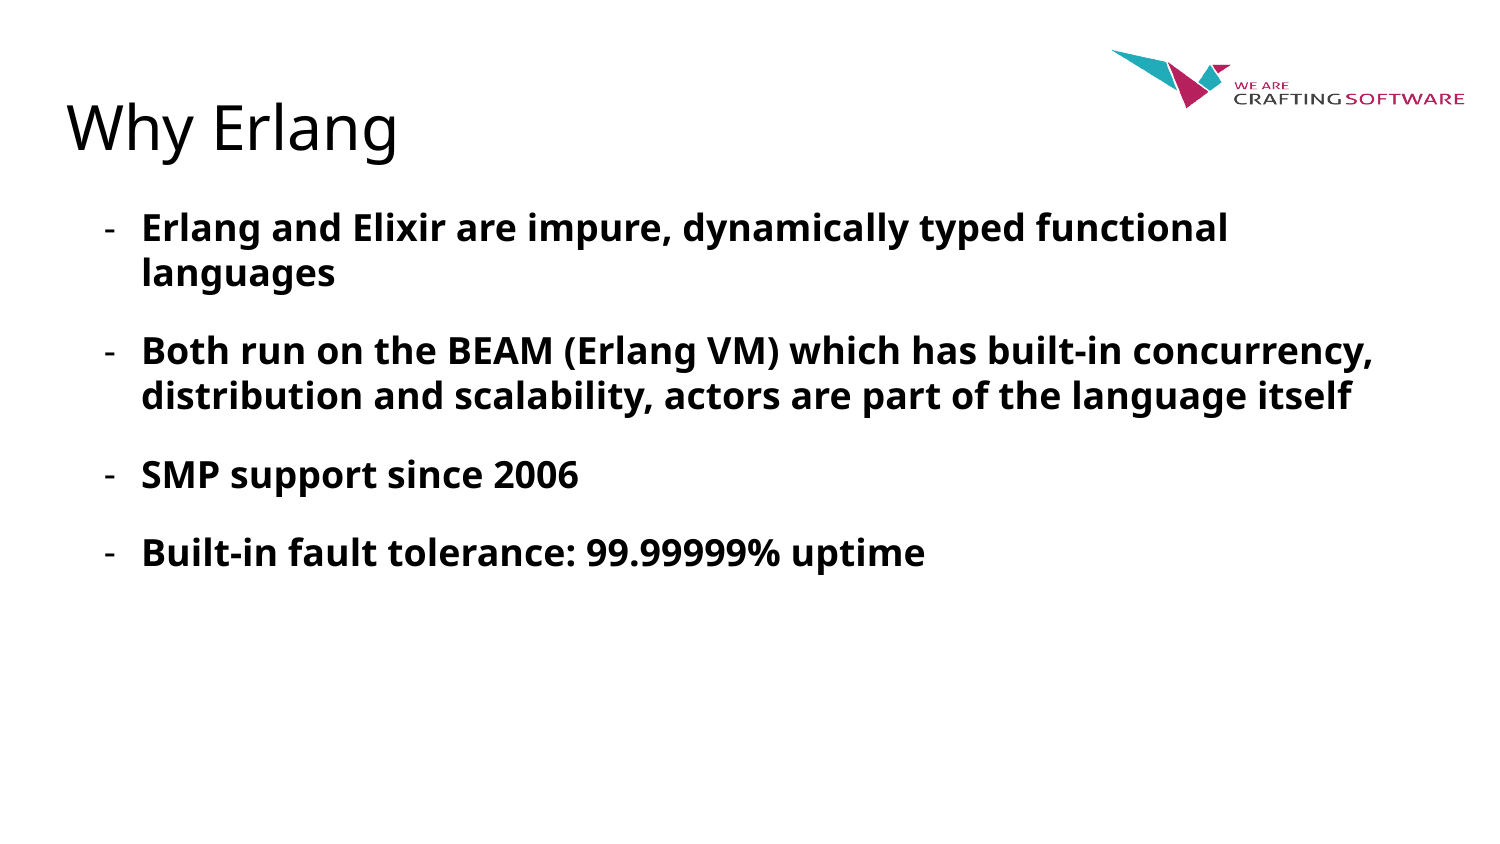

# Why Erlang
Erlang and Elixir are impure, dynamically typed functional languages
Both run on the BEAM (Erlang VM) which has built-in concurrency, distribution and scalability, actors are part of the language itself
SMP support since 2006
Built-in fault tolerance: 99.99999% uptime